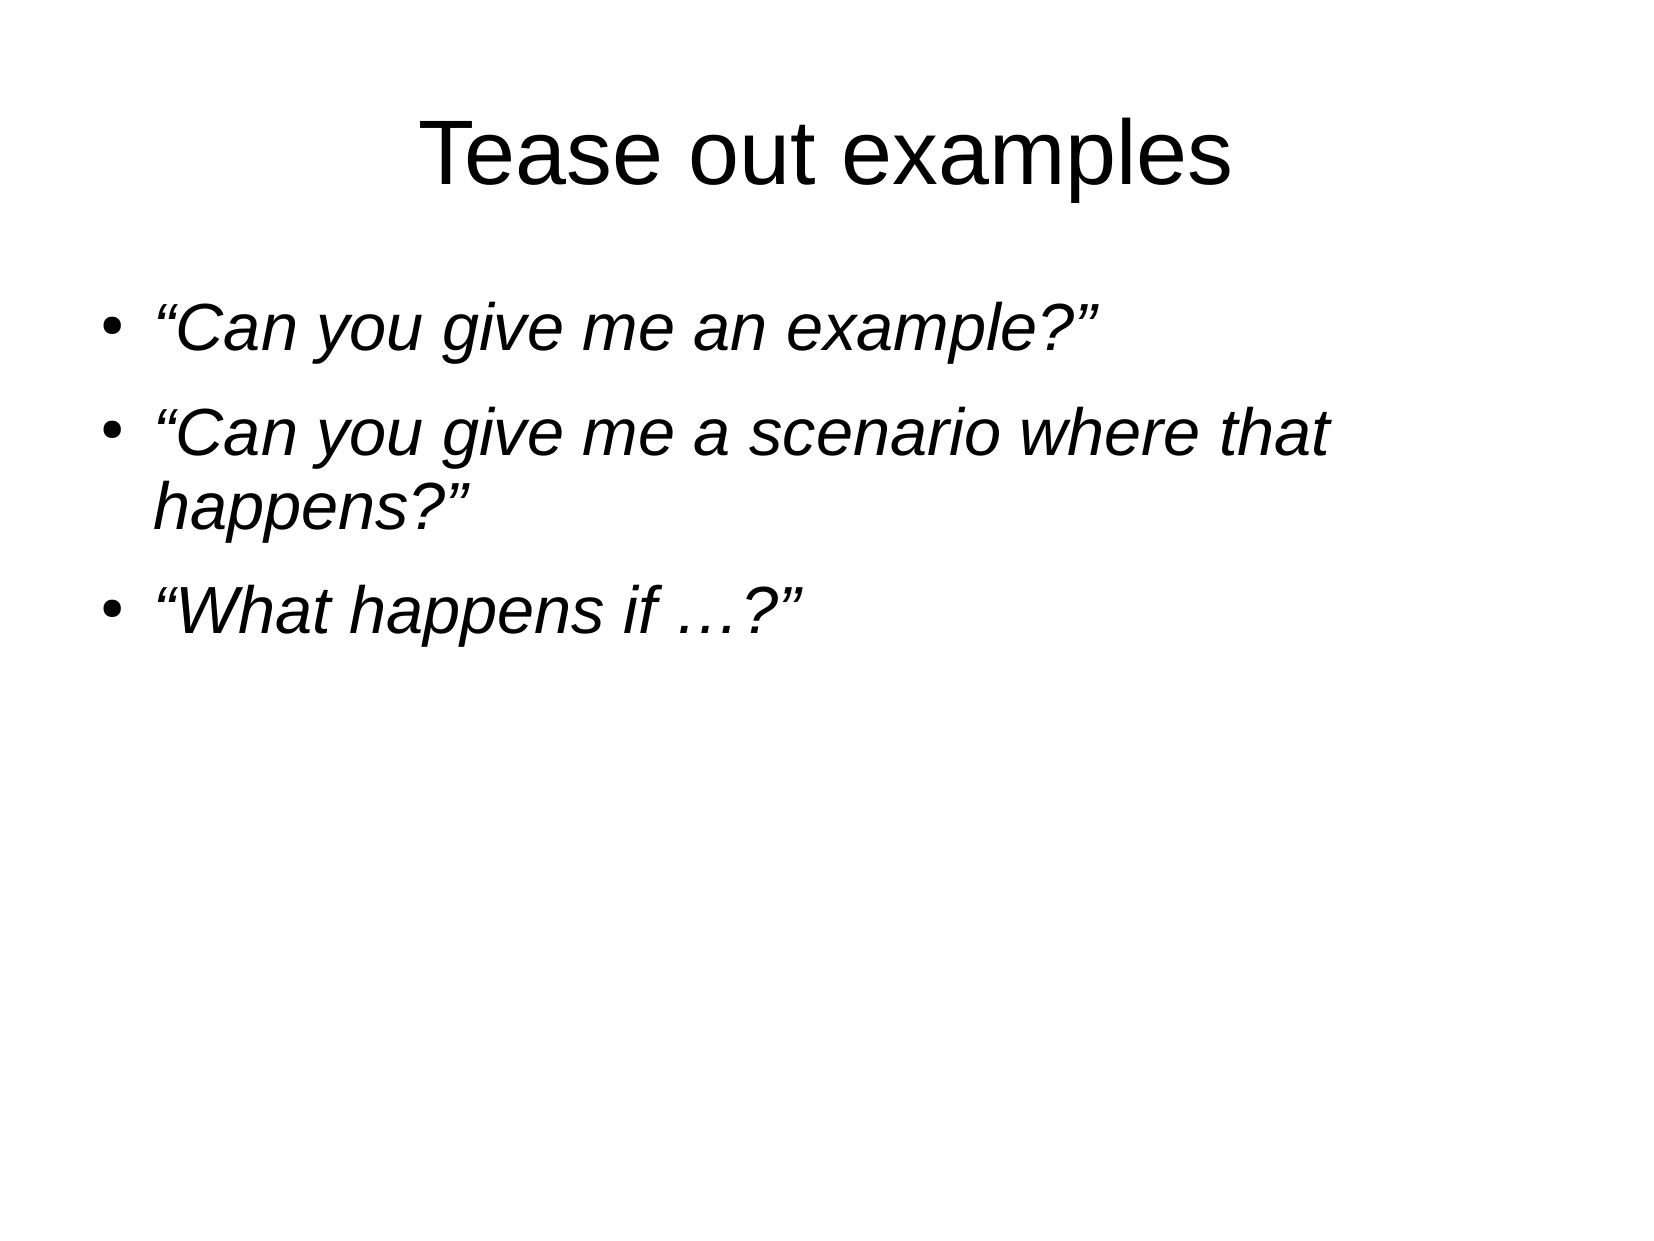

# Tease out examples
“Can you give me an example?”
“Can you give me a scenario where that happens?”
“What happens if …?”